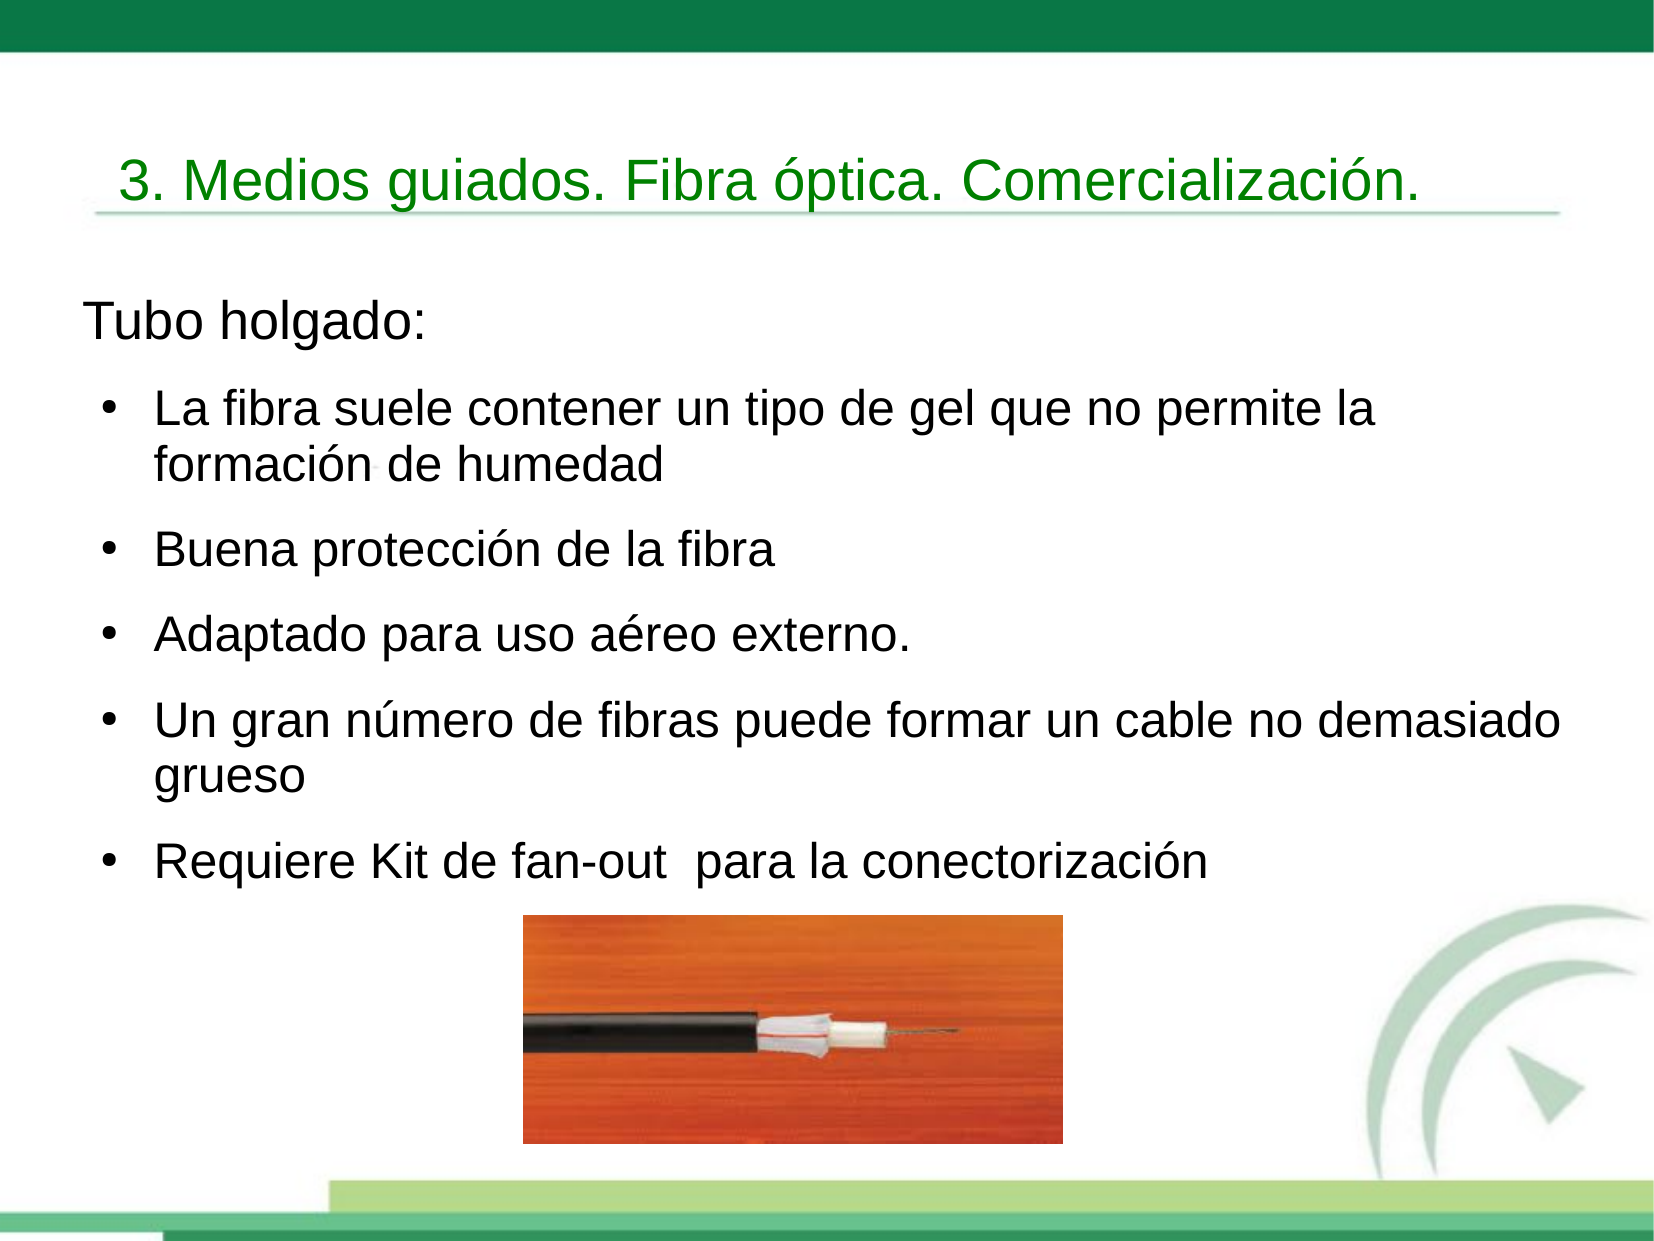

3. Medios guiados. Fibra óptica. Comercialización.
# Tubo holgado:
La fibra suele contener un tipo de gel que no permite la formación de humedad
Buena protección de la fibra
Adaptado para uso aéreo externo.
Un gran número de fibras puede formar un cable no demasiado grueso
Requiere Kit de fan-out para la conectorización